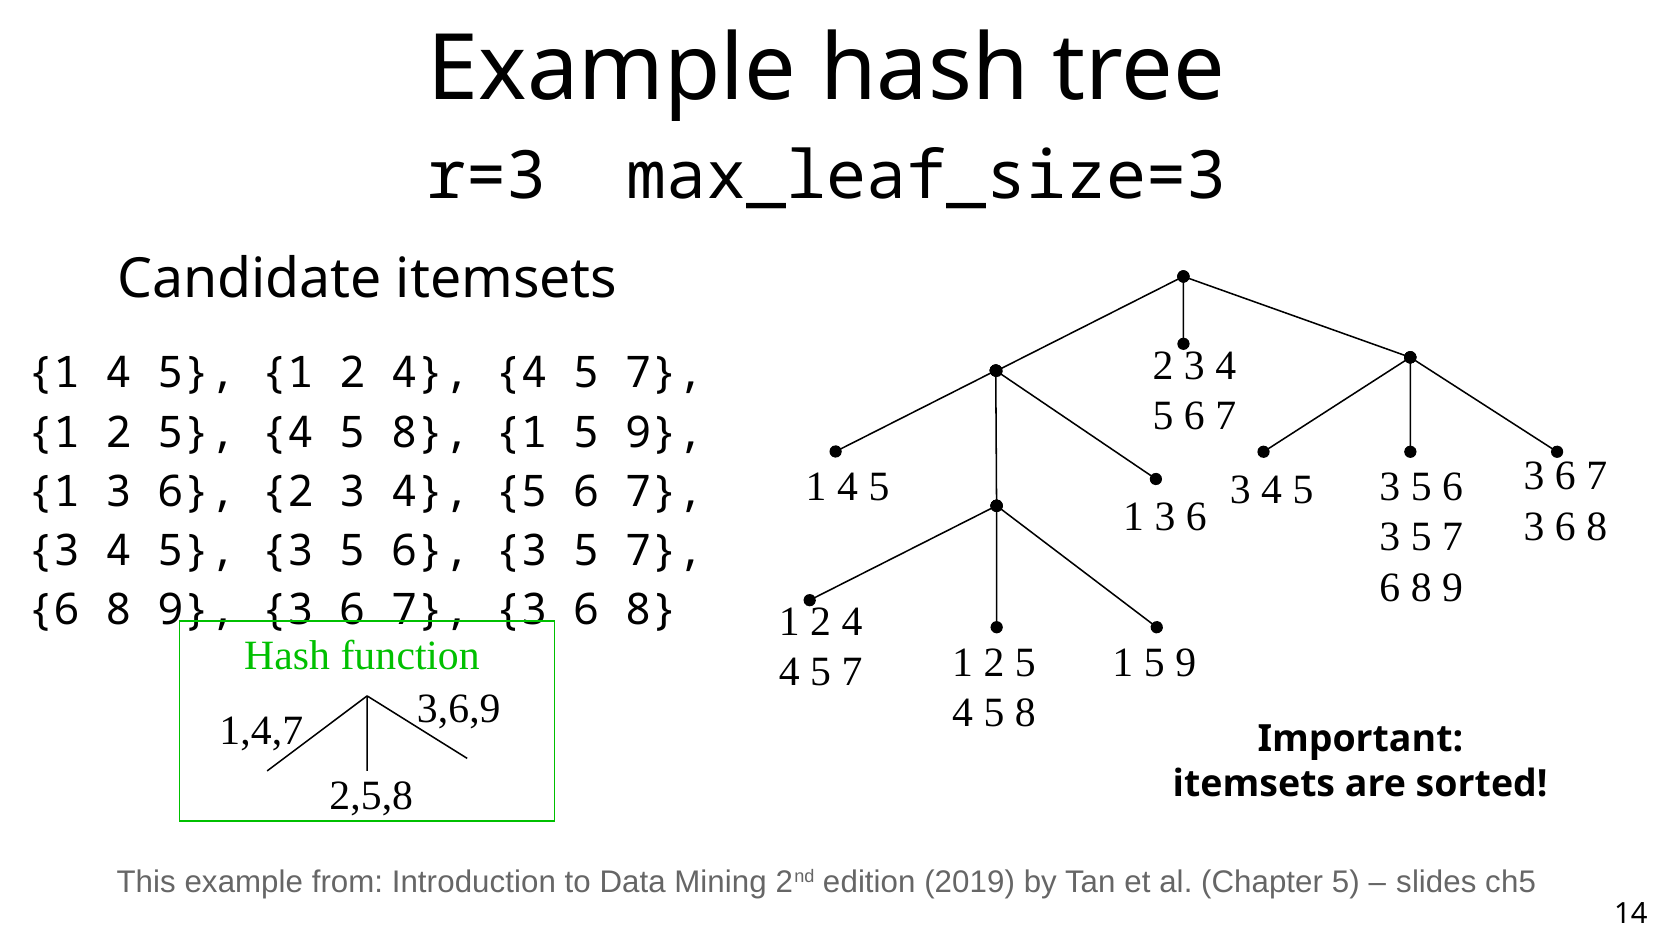

# Example hash tree r=3 max_leaf_size=3
Candidate itemsets
{1 4 5}, {1 2 4}, {4 5 7},
{1 2 5}, {4 5 8}, {1 5 9},
{1 3 6}, {2 3 4}, {5 6 7},
{3 4 5}, {3 5 6}, {3 5 7},
{6 8 9}, {3 6 7}, {3 6 8}
2 3 4
5 6 7
3 6 7
3 6 8
1 4 5
3 5 6
3 5 7
6 8 9
3 4 5
1 3 6
1 2 4
4 5 7
1 2 5
4 5 8
1 5 9
Hash function
3,6,9
1,4,7
2,5,8
Important:
itemsets are sorted!
This example from: Introduction to Data Mining 2nd edition (2019) by Tan et al. (Chapter 5) – slides ch5
14